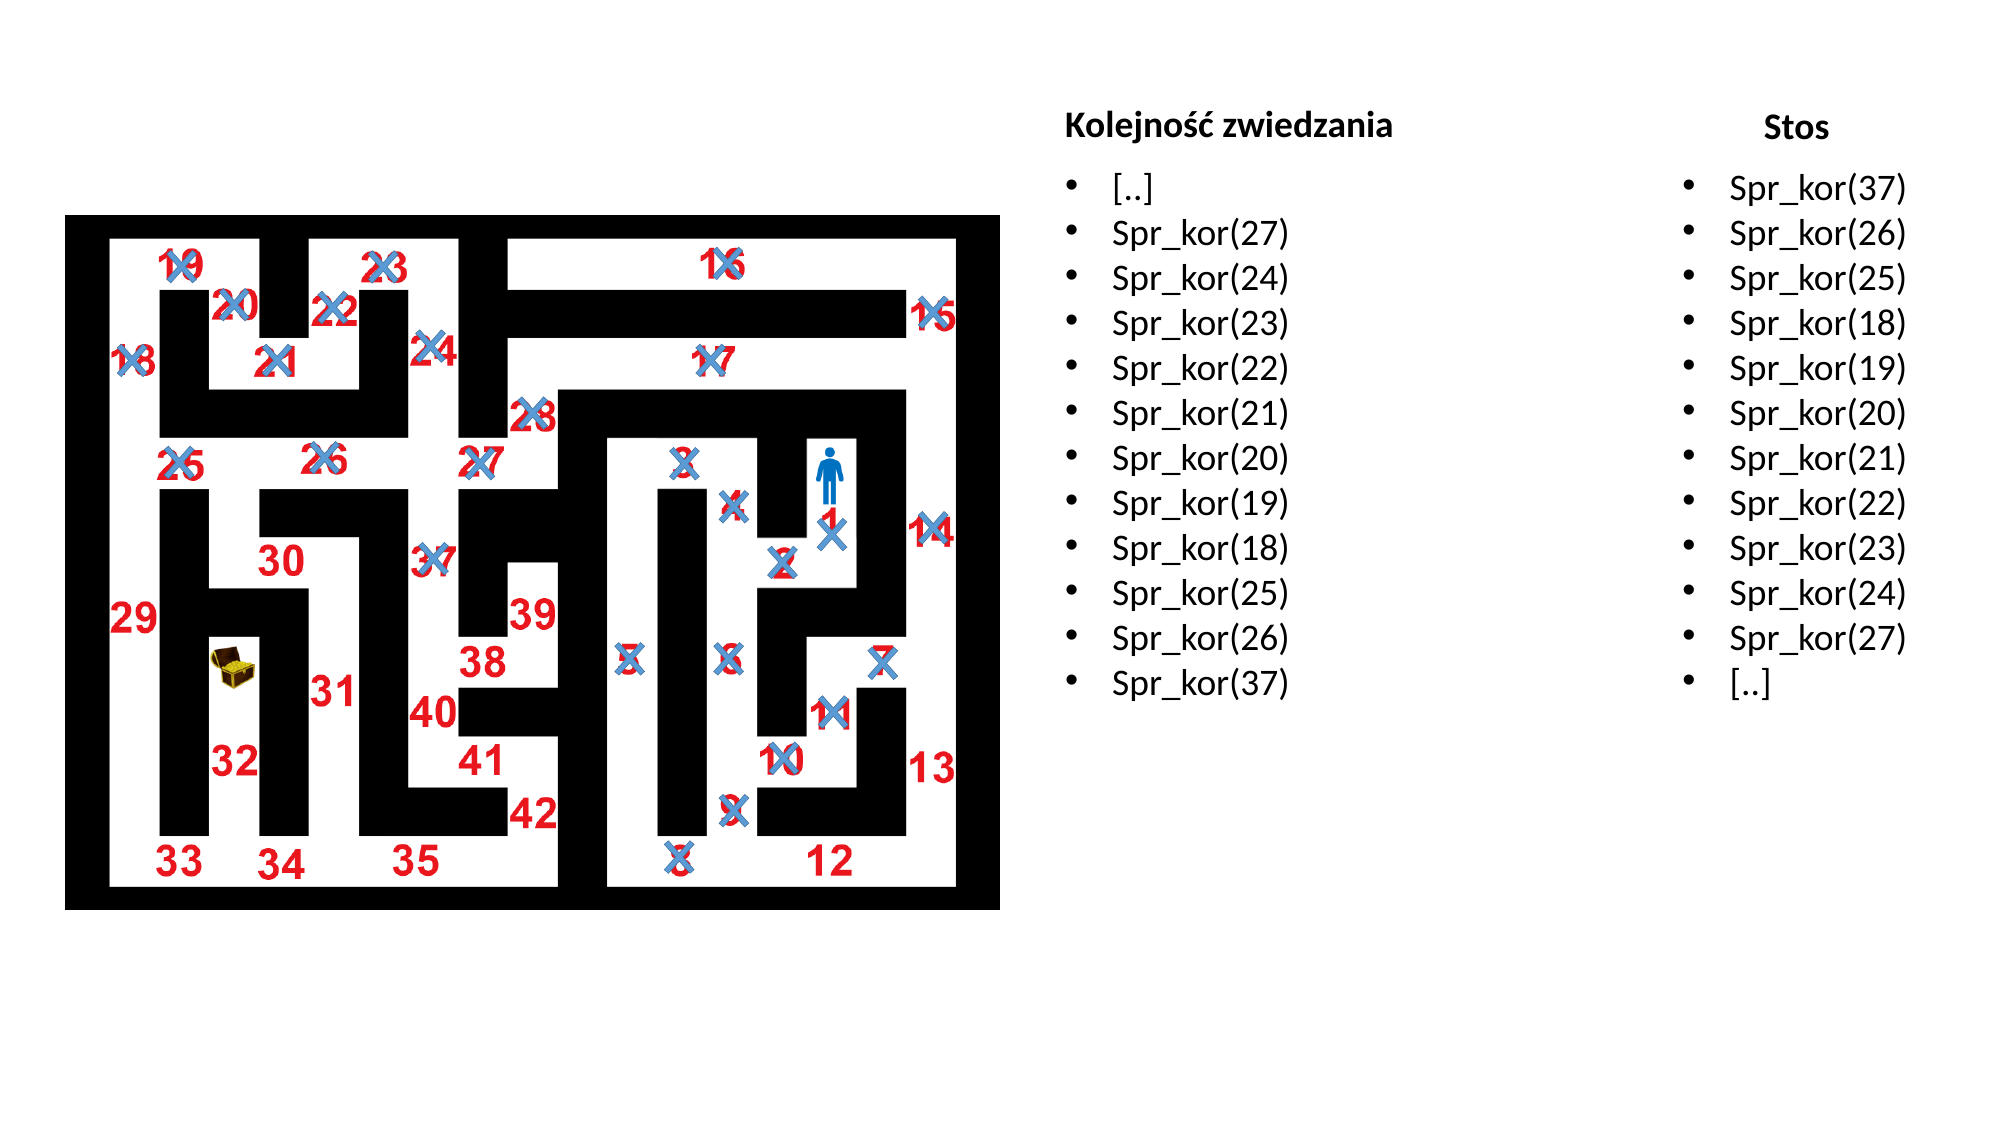

Kolejność zwiedzania
Stos
[..]
Spr_kor(27)
Spr_kor(24)
Spr_kor(23)
Spr_kor(22)
Spr_kor(21)
Spr_kor(20)
Spr_kor(19)
Spr_kor(18)
Spr_kor(25)
Spr_kor(26)
Spr_kor(37)
Spr_kor(37)
Spr_kor(26)
Spr_kor(25)
Spr_kor(18)
Spr_kor(19)
Spr_kor(20)
Spr_kor(21)
Spr_kor(22)
Spr_kor(23)
Spr_kor(24)
Spr_kor(27)
[..]